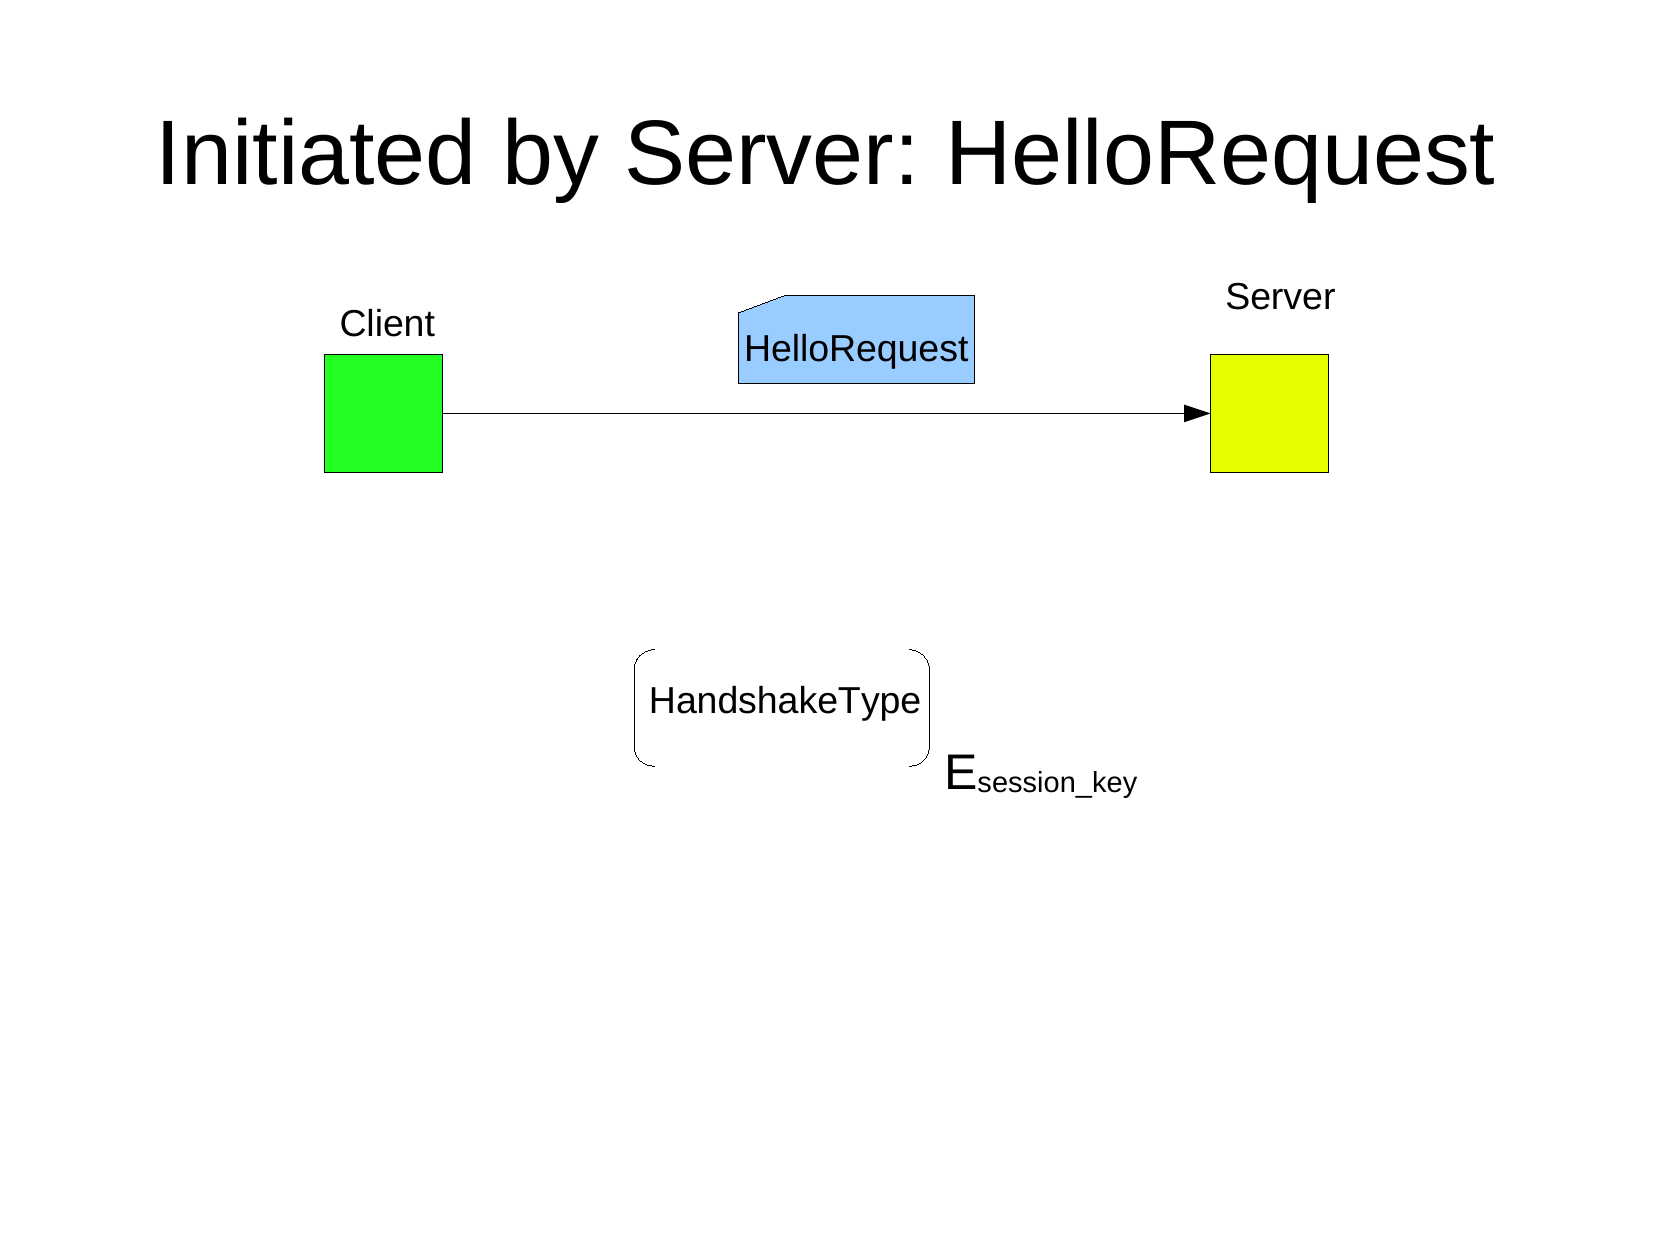

# Initiated by Server: HelloRequest
Server
Client
HelloRequest
HandshakeType
Esession_key